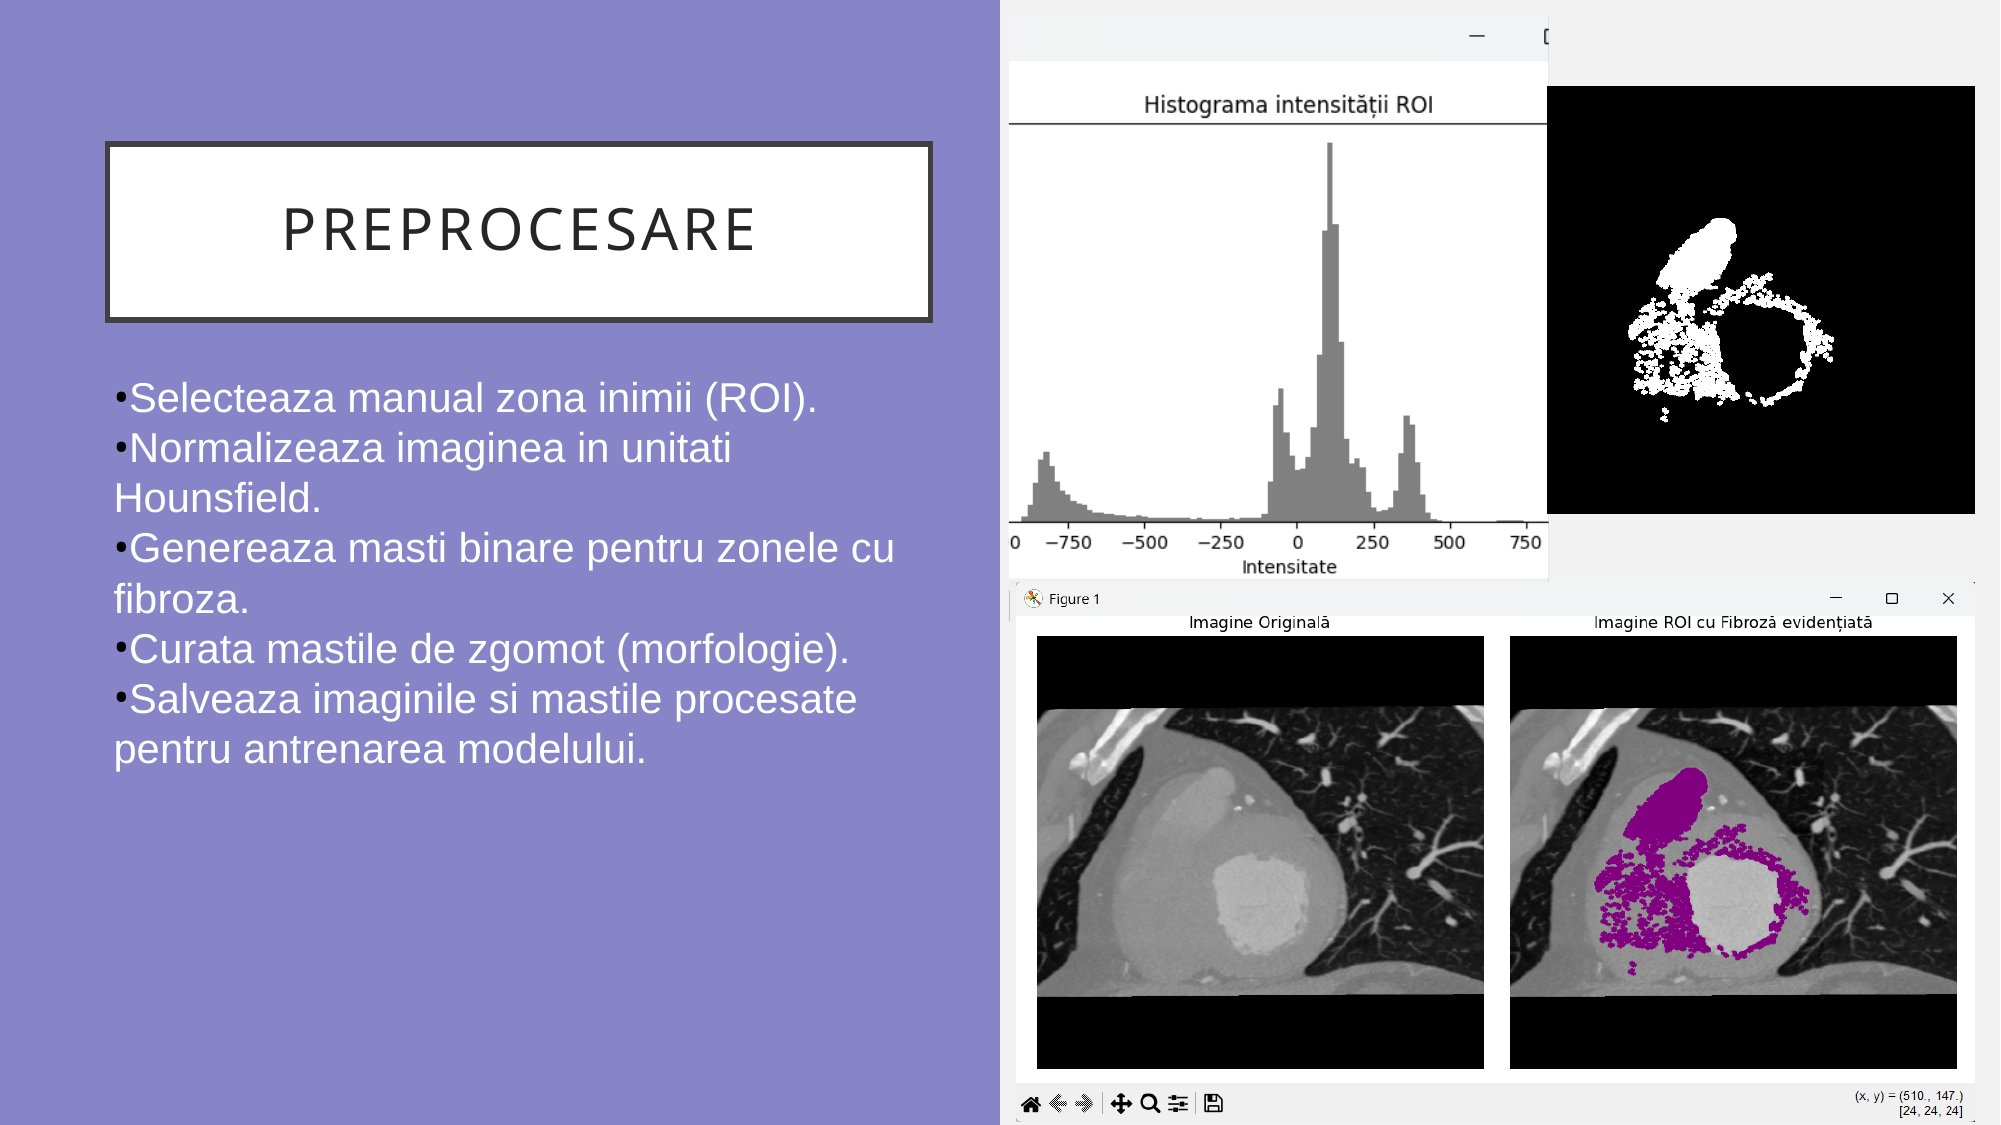

Preprocesare
#
Selecteaza manual zona inimii (ROI).
Normalizeaza imaginea in unitati Hounsfield.
Genereaza masti binare pentru zonele cu fibroza.
Curata mastile de zgomot (morfologie).
Salveaza imaginile si mastile procesate pentru antrenarea modelului.